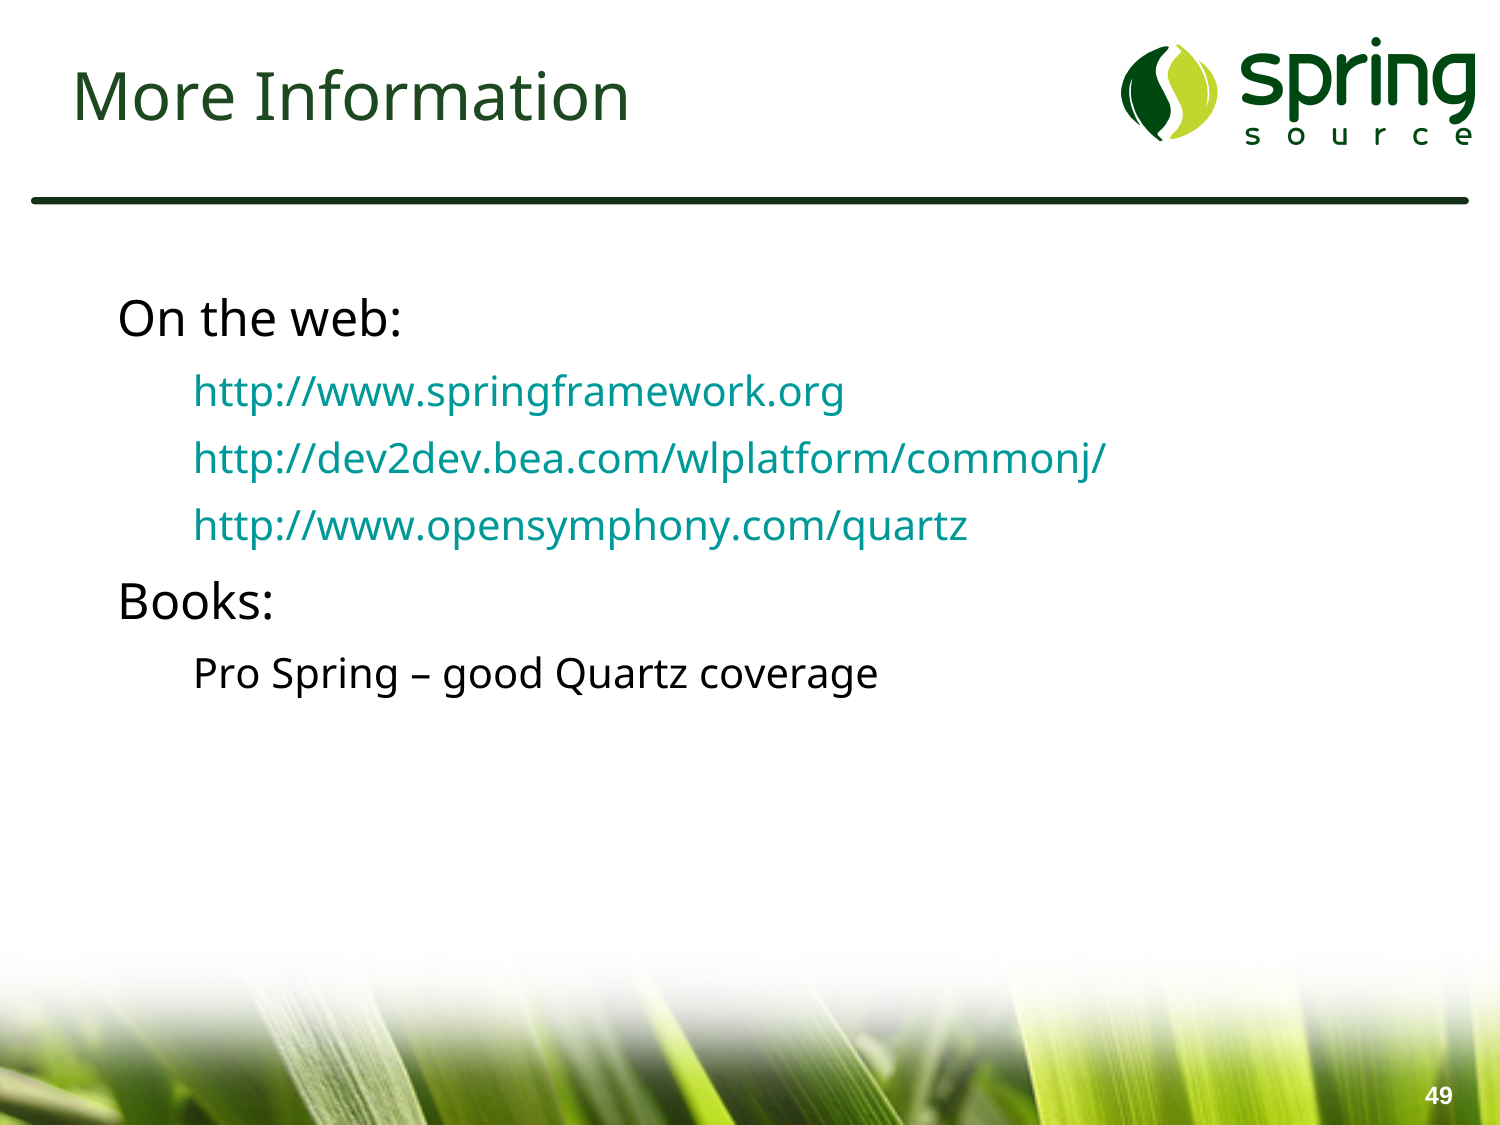

# More Information
On the web:
http://www.springframework.org
http://dev2dev.bea.com/wlplatform/commonj/
http://www.opensymphony.com/quartz
Books:
Pro Spring – good Quartz coverage